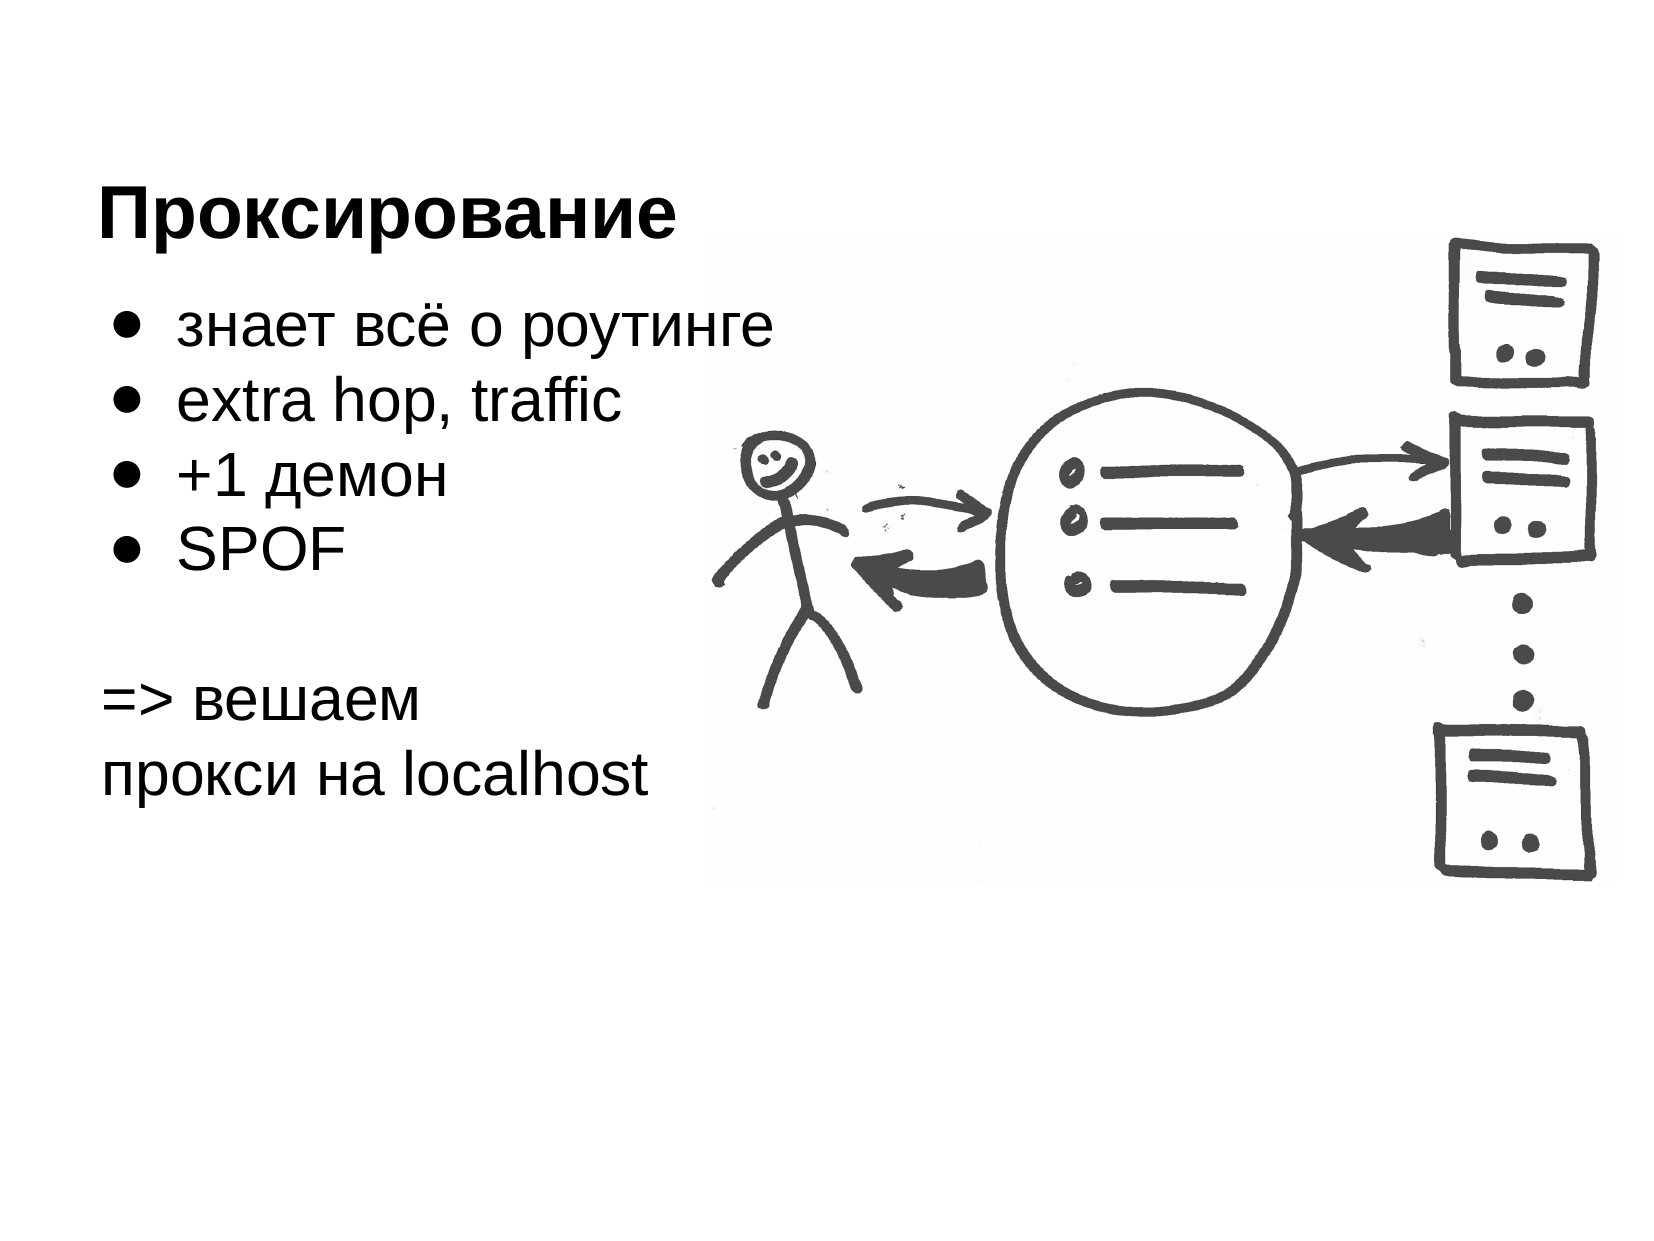

# Проксирование
знает всё о роутинге
extra hop, traffic
+1 демон
SPOF
=> вешаем
прокси на localhost